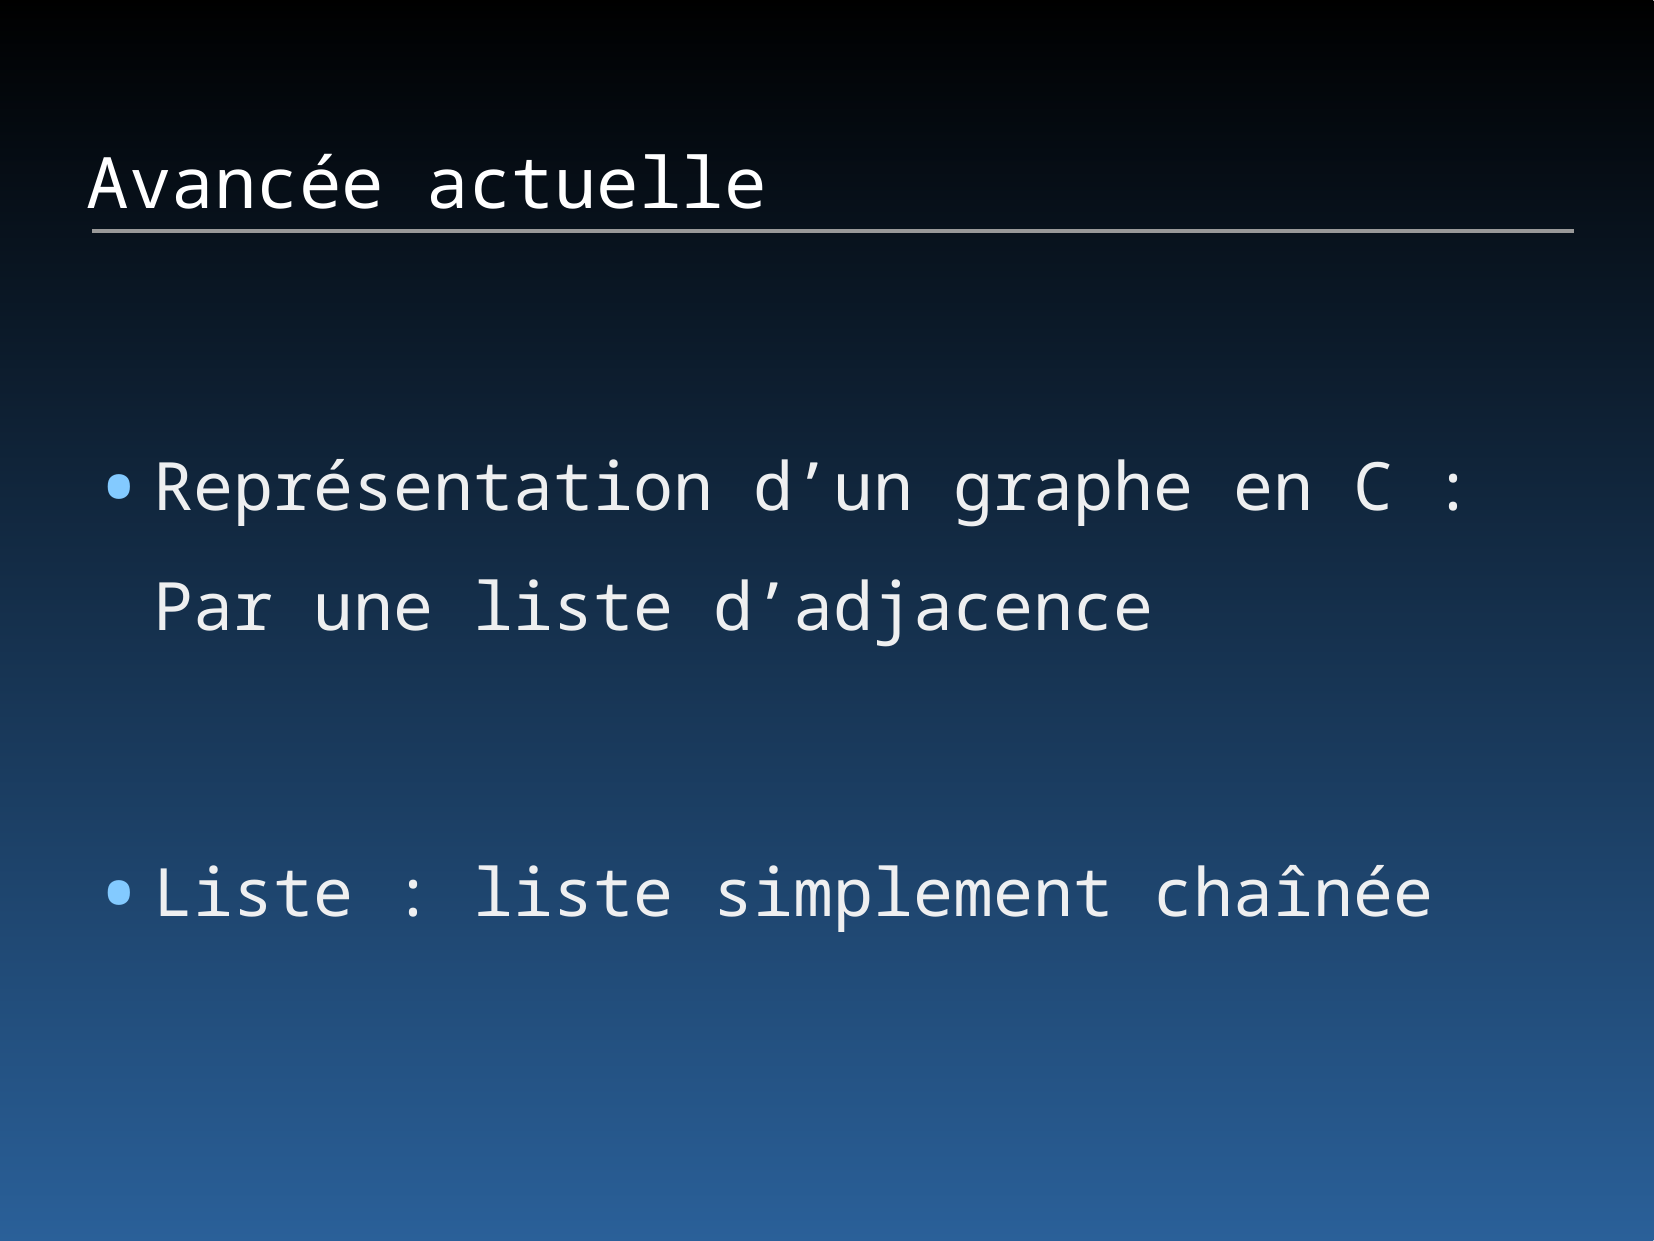

# Avancée actuelle
Représentation d’un graphe en C :
Par une liste d’adjacence
Liste : liste simplement chaînée